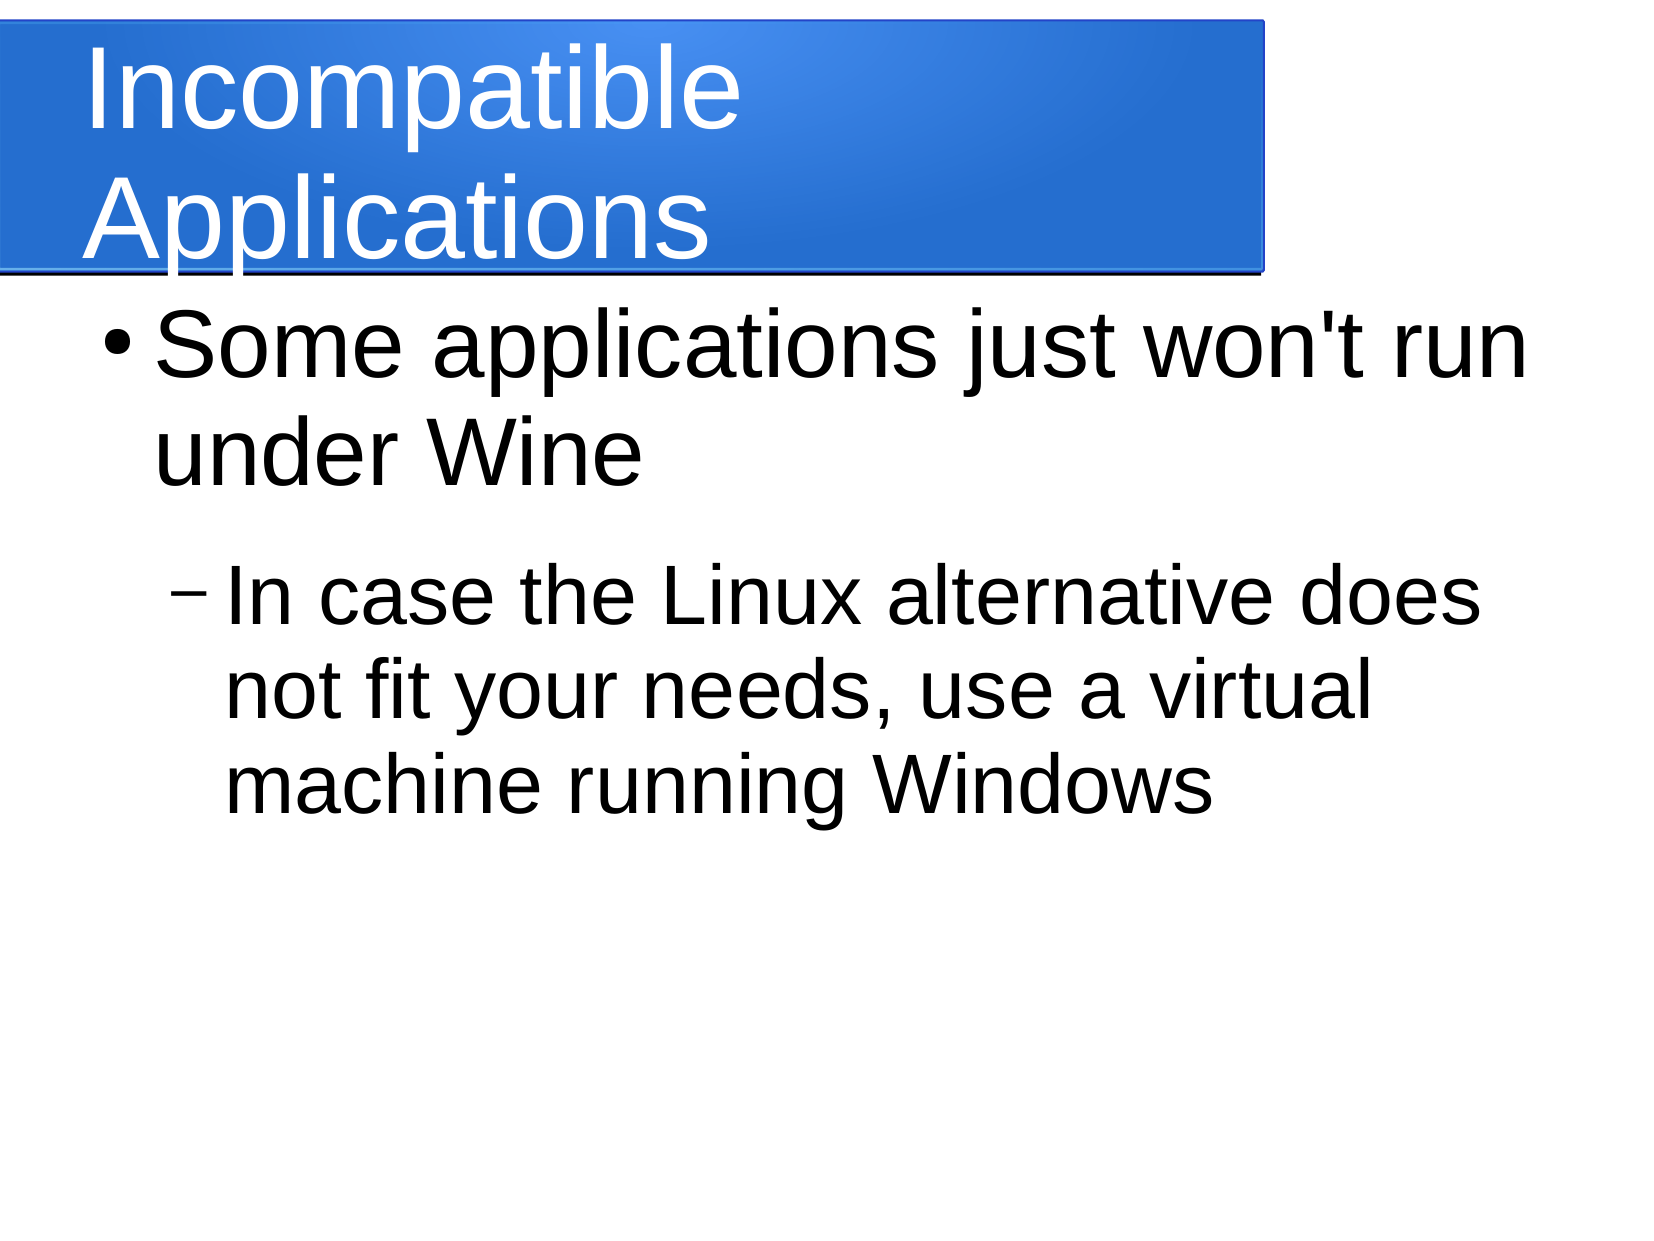

# Incompatible Applications
Some applications just won't run under Wine
In case the Linux alternative does not fit your needs, use a virtual machine running Windows